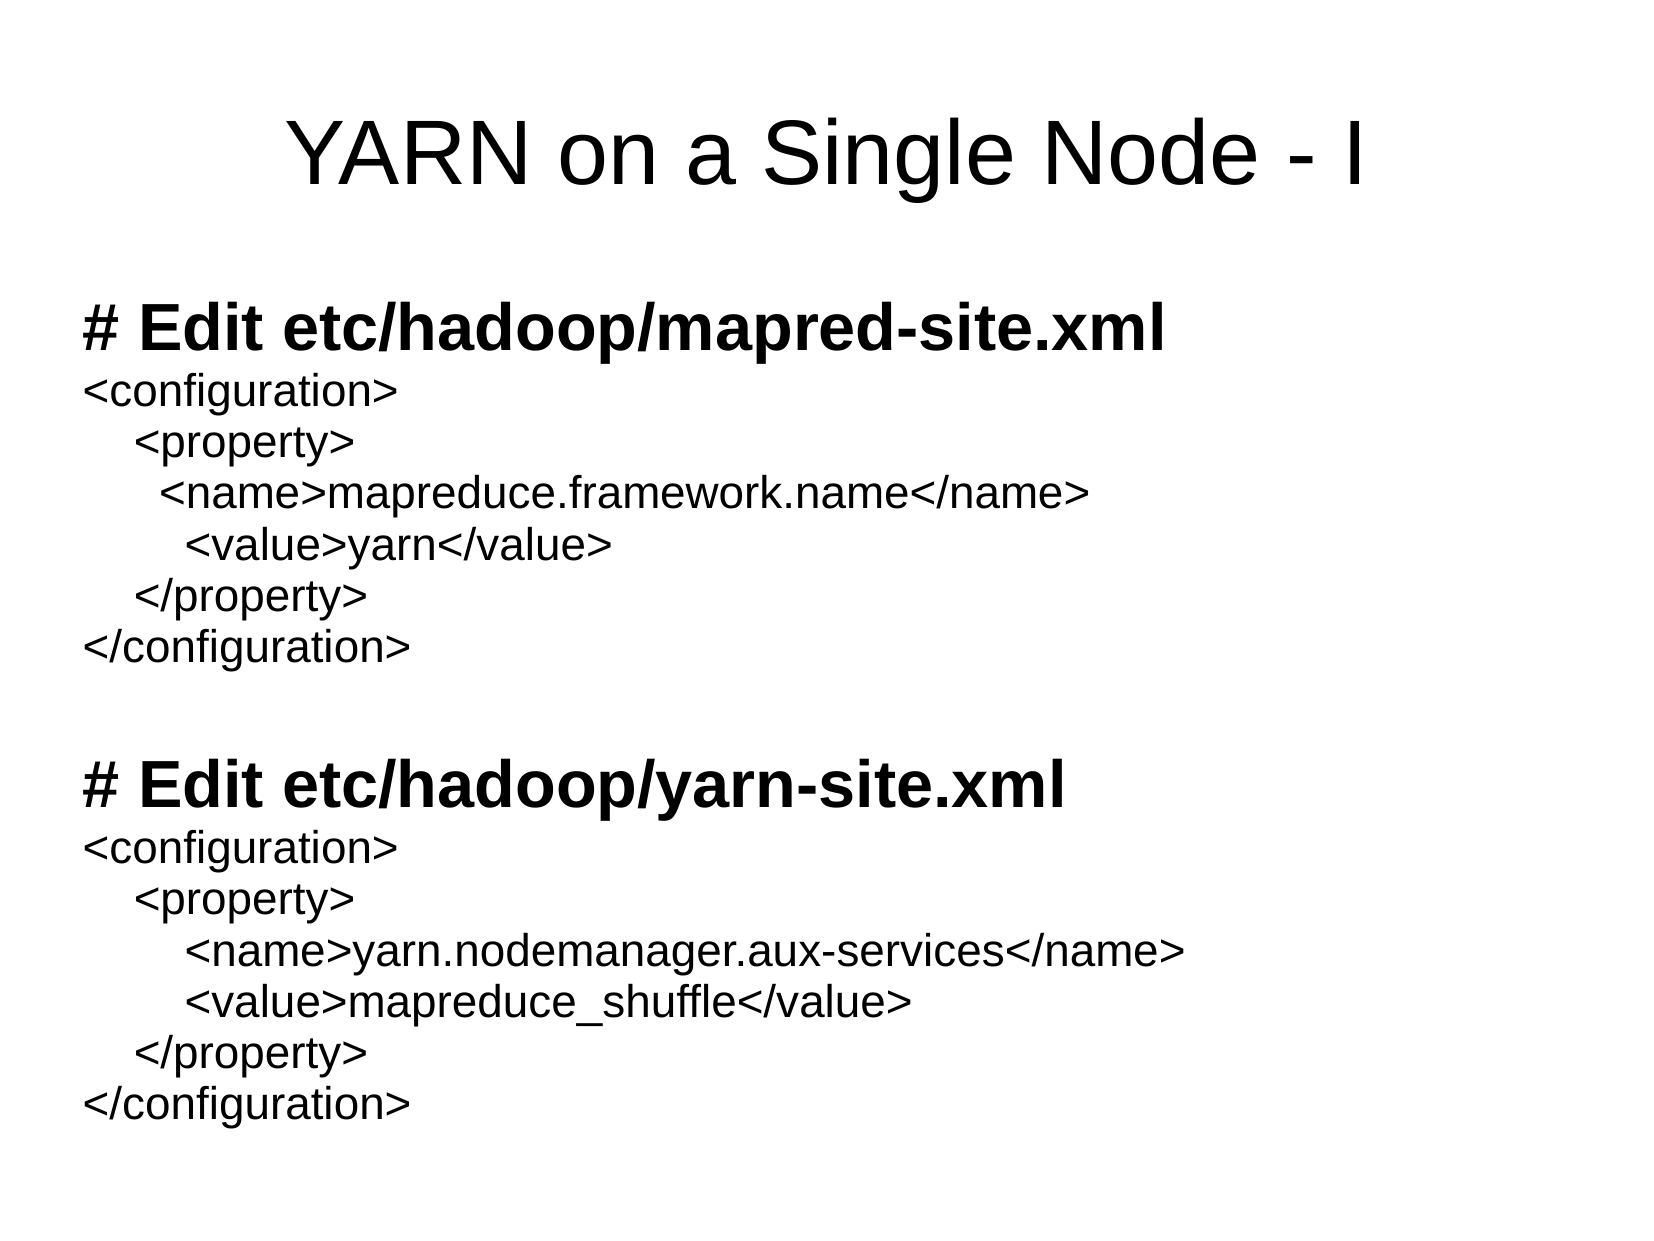

# YARN on a Single Node - I
# Edit etc/hadoop/mapred-site.xml
<configuration>
 <property>
 <name>mapreduce.framework.name</name>
 <value>yarn</value>
 </property>
</configuration>
# Edit etc/hadoop/yarn-site.xml
<configuration>
 <property>
 <name>yarn.nodemanager.aux-services</name>
 <value>mapreduce_shuffle</value>
 </property>
</configuration>